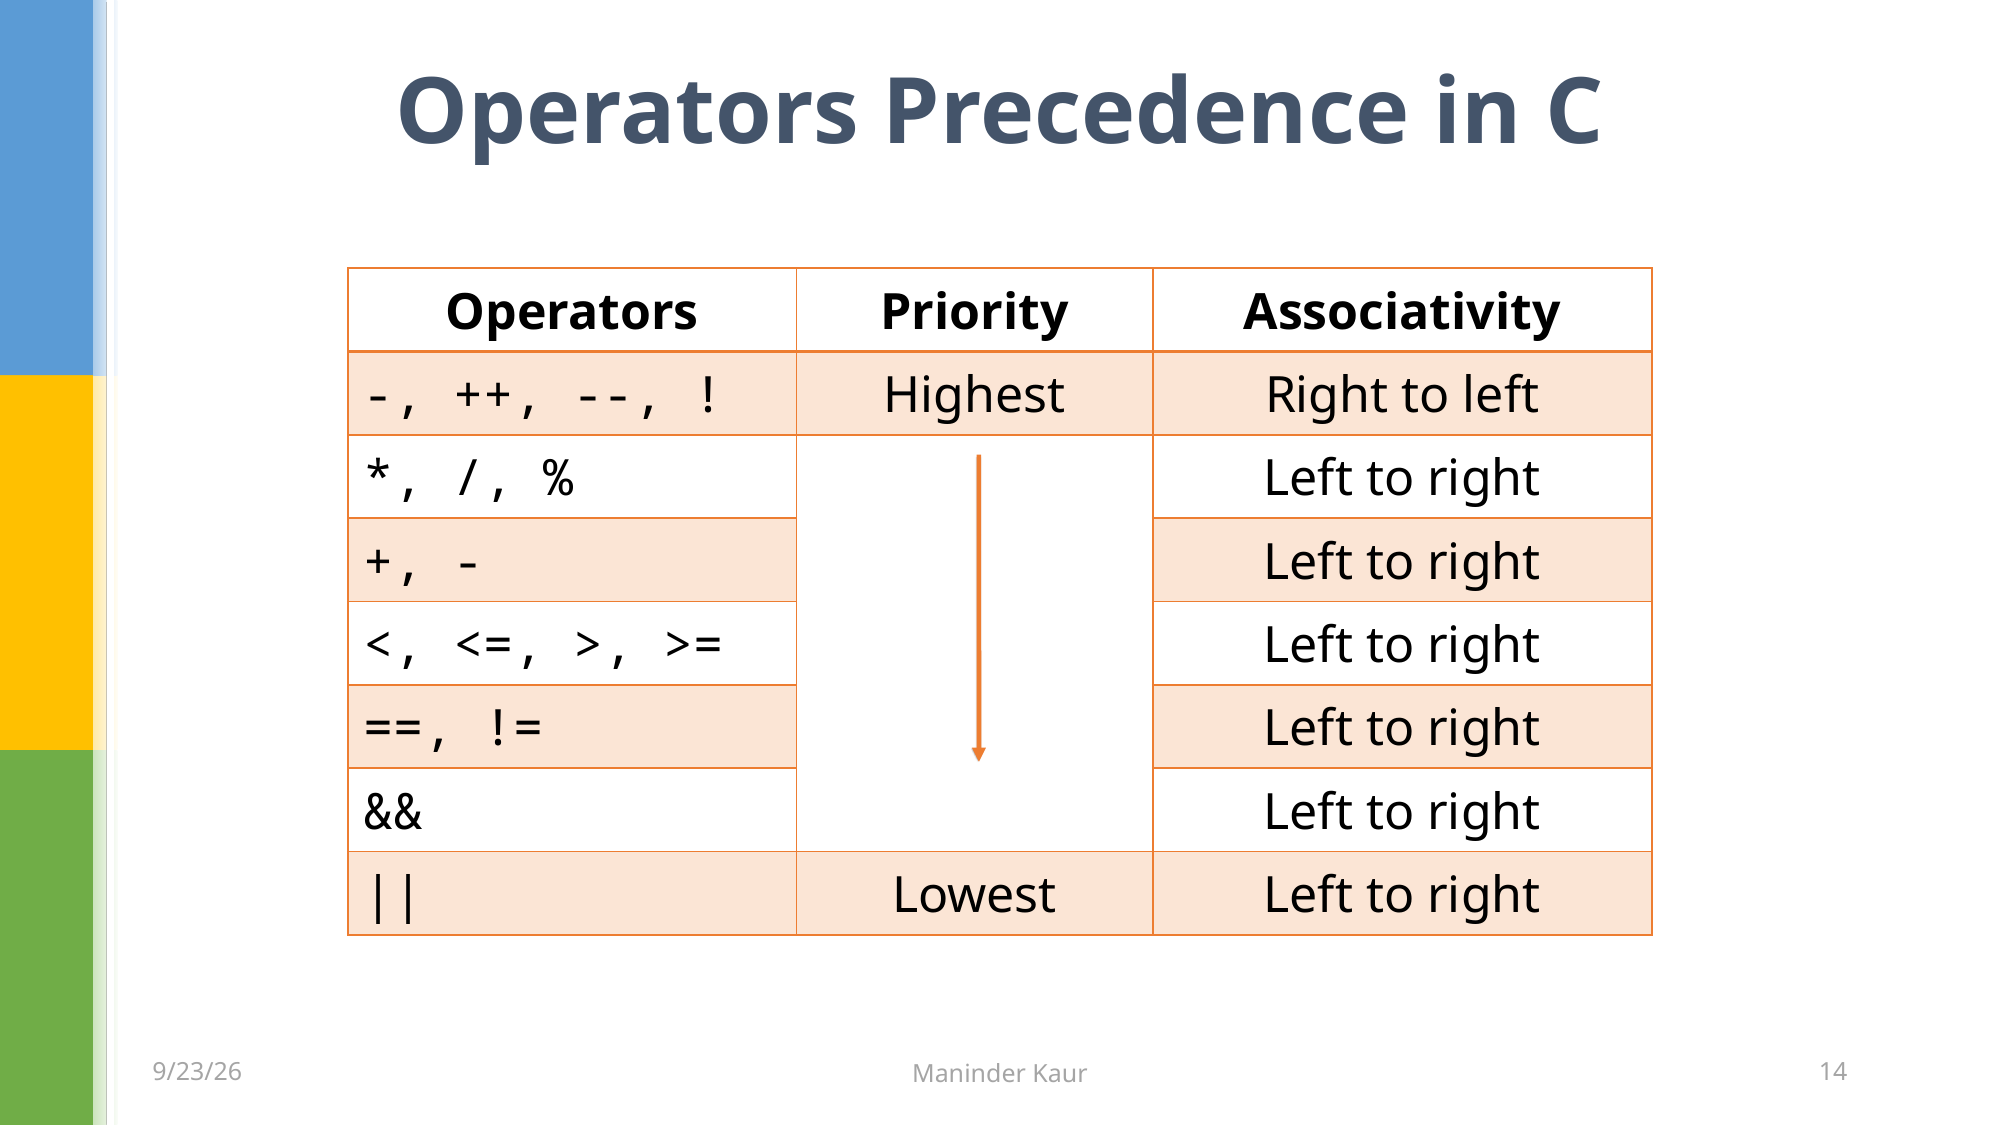

# Operators Precedence in C
| Operators | Priority | Associativity |
| --- | --- | --- |
| -, ++, --, ! | Highest | Right to left |
| \*, /, % | | Left to right |
| +, - | | Left to right |
| <, <=, >, >= | | Left to right |
| ==, != | | Left to right |
| && | | Left to right |
| || | Lowest | Left to right |
Maninder Kaur